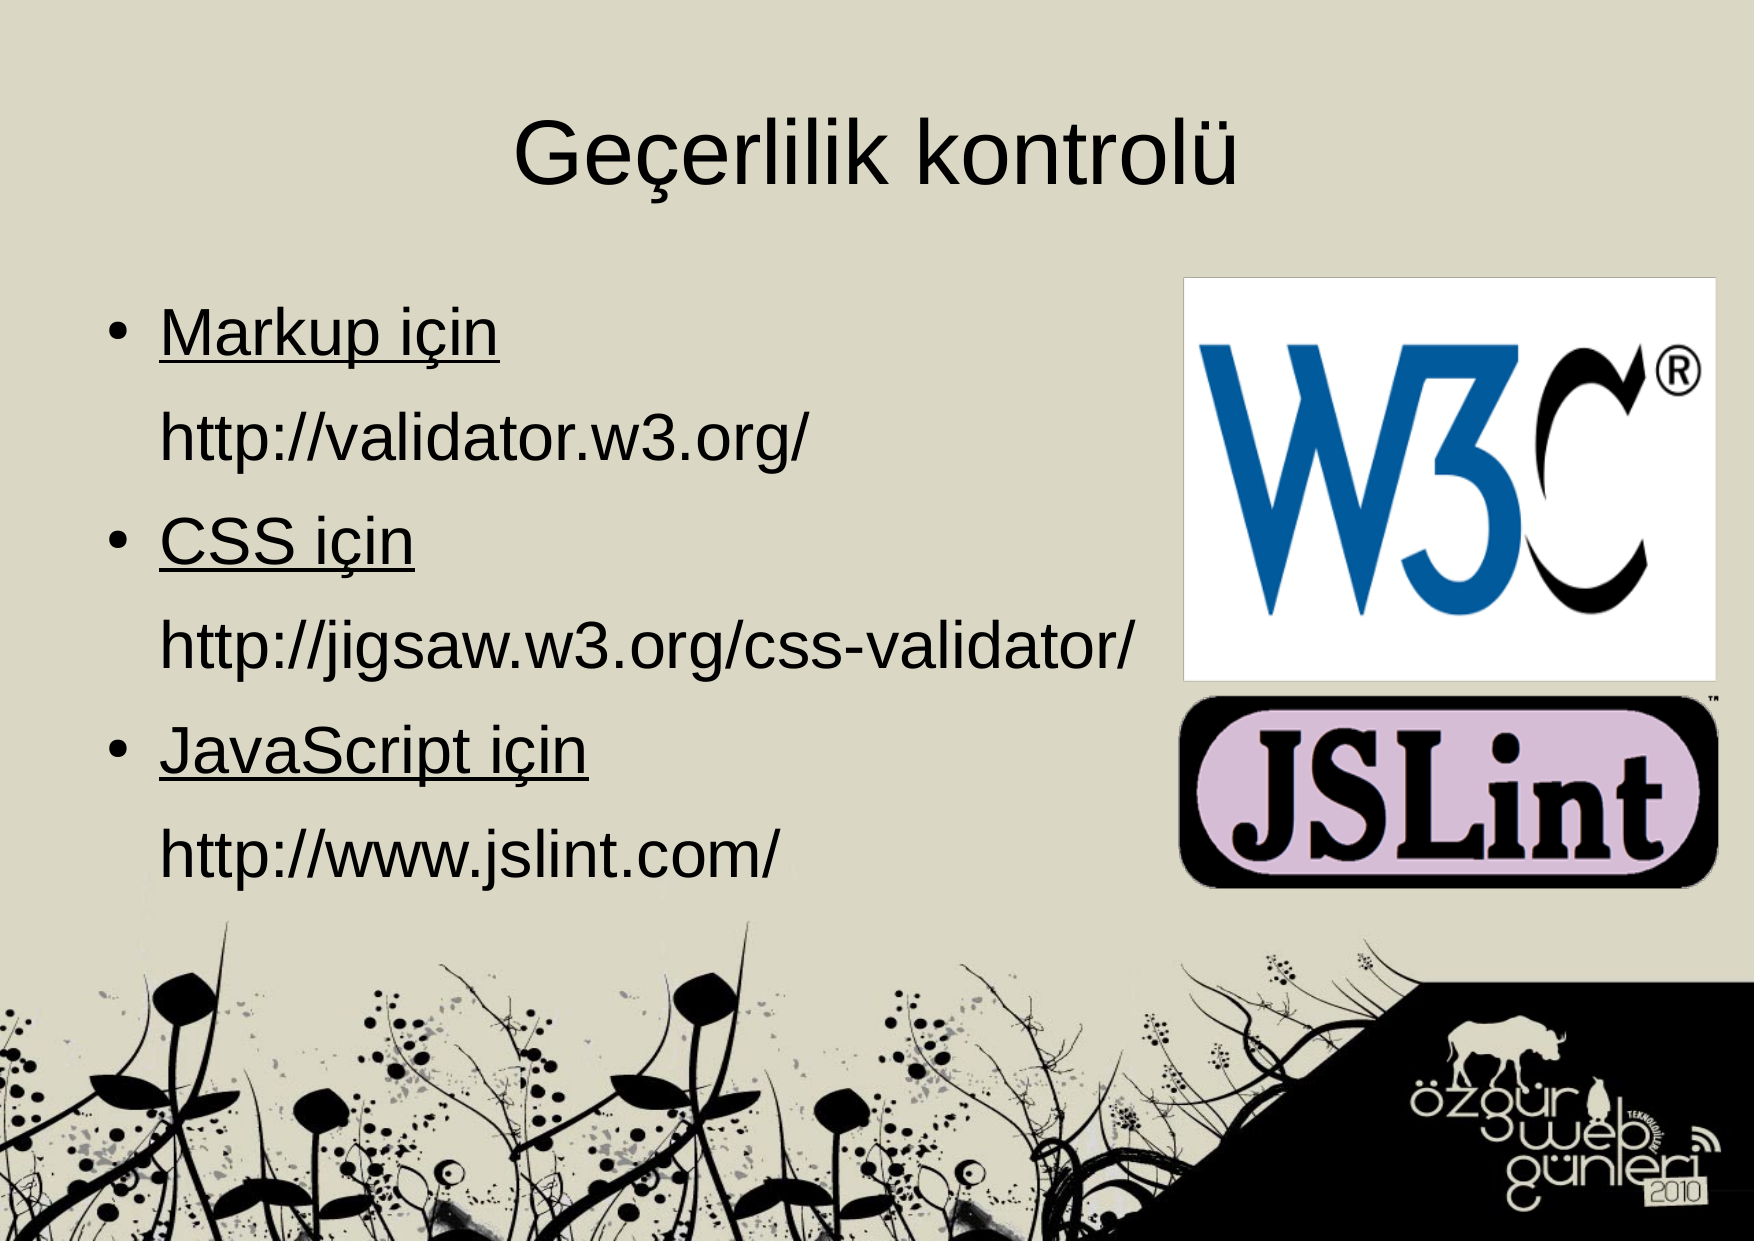

# Geçerlilik kontrolü
Markup için
http://validator.w3.org/
CSS için
http://jigsaw.w3.org/css-validator/
JavaScript için
http://www.jslint.com/